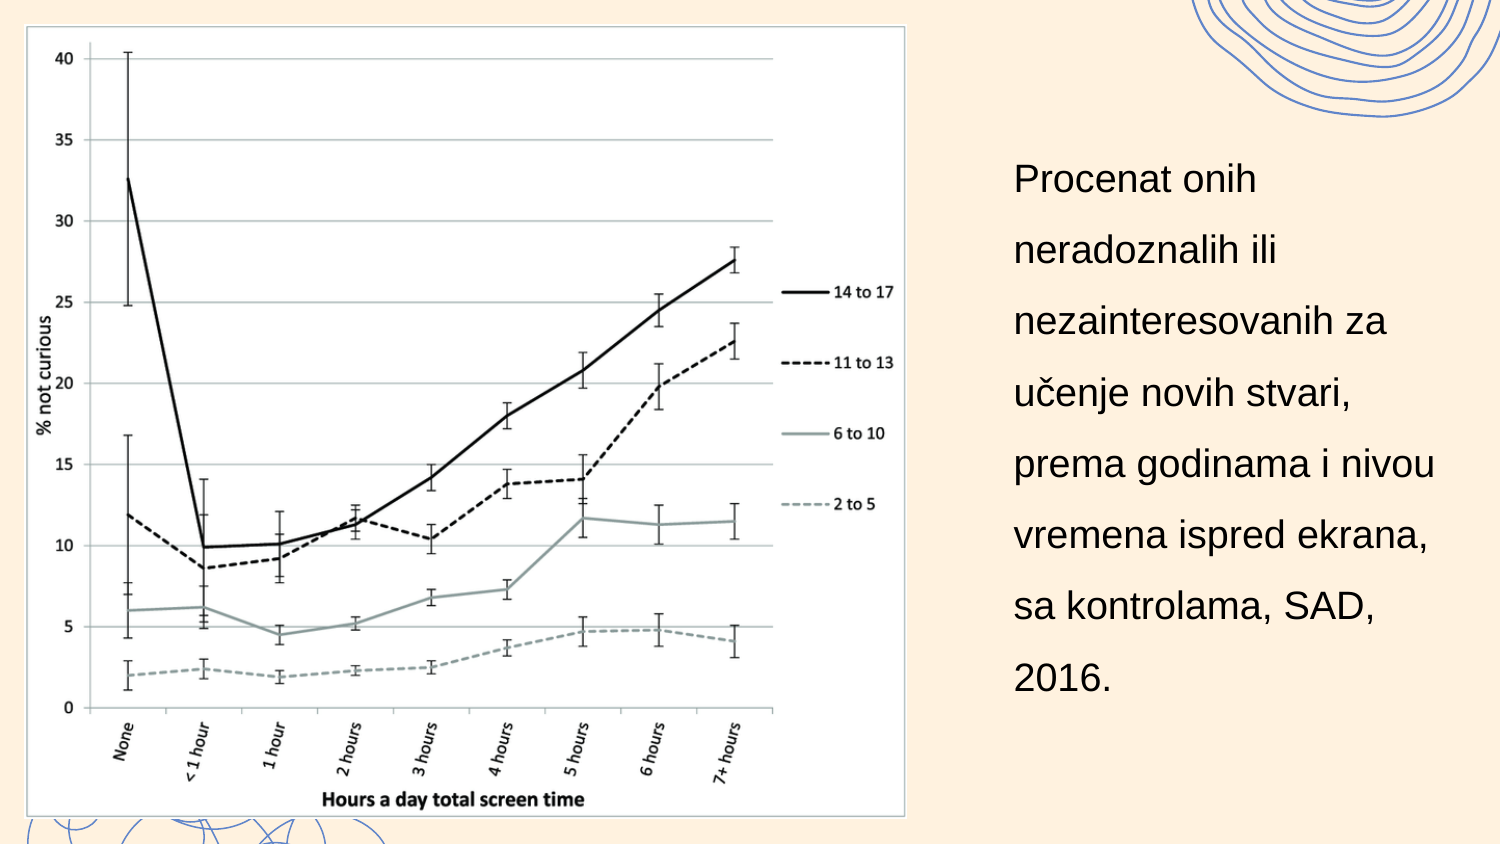

Procenat onih neradoznalih ili nezainteresovanih za učenje novih stvari, prema godinama i nivou vremena ispred ekrana, sa kontrolama, SAD, 2016.